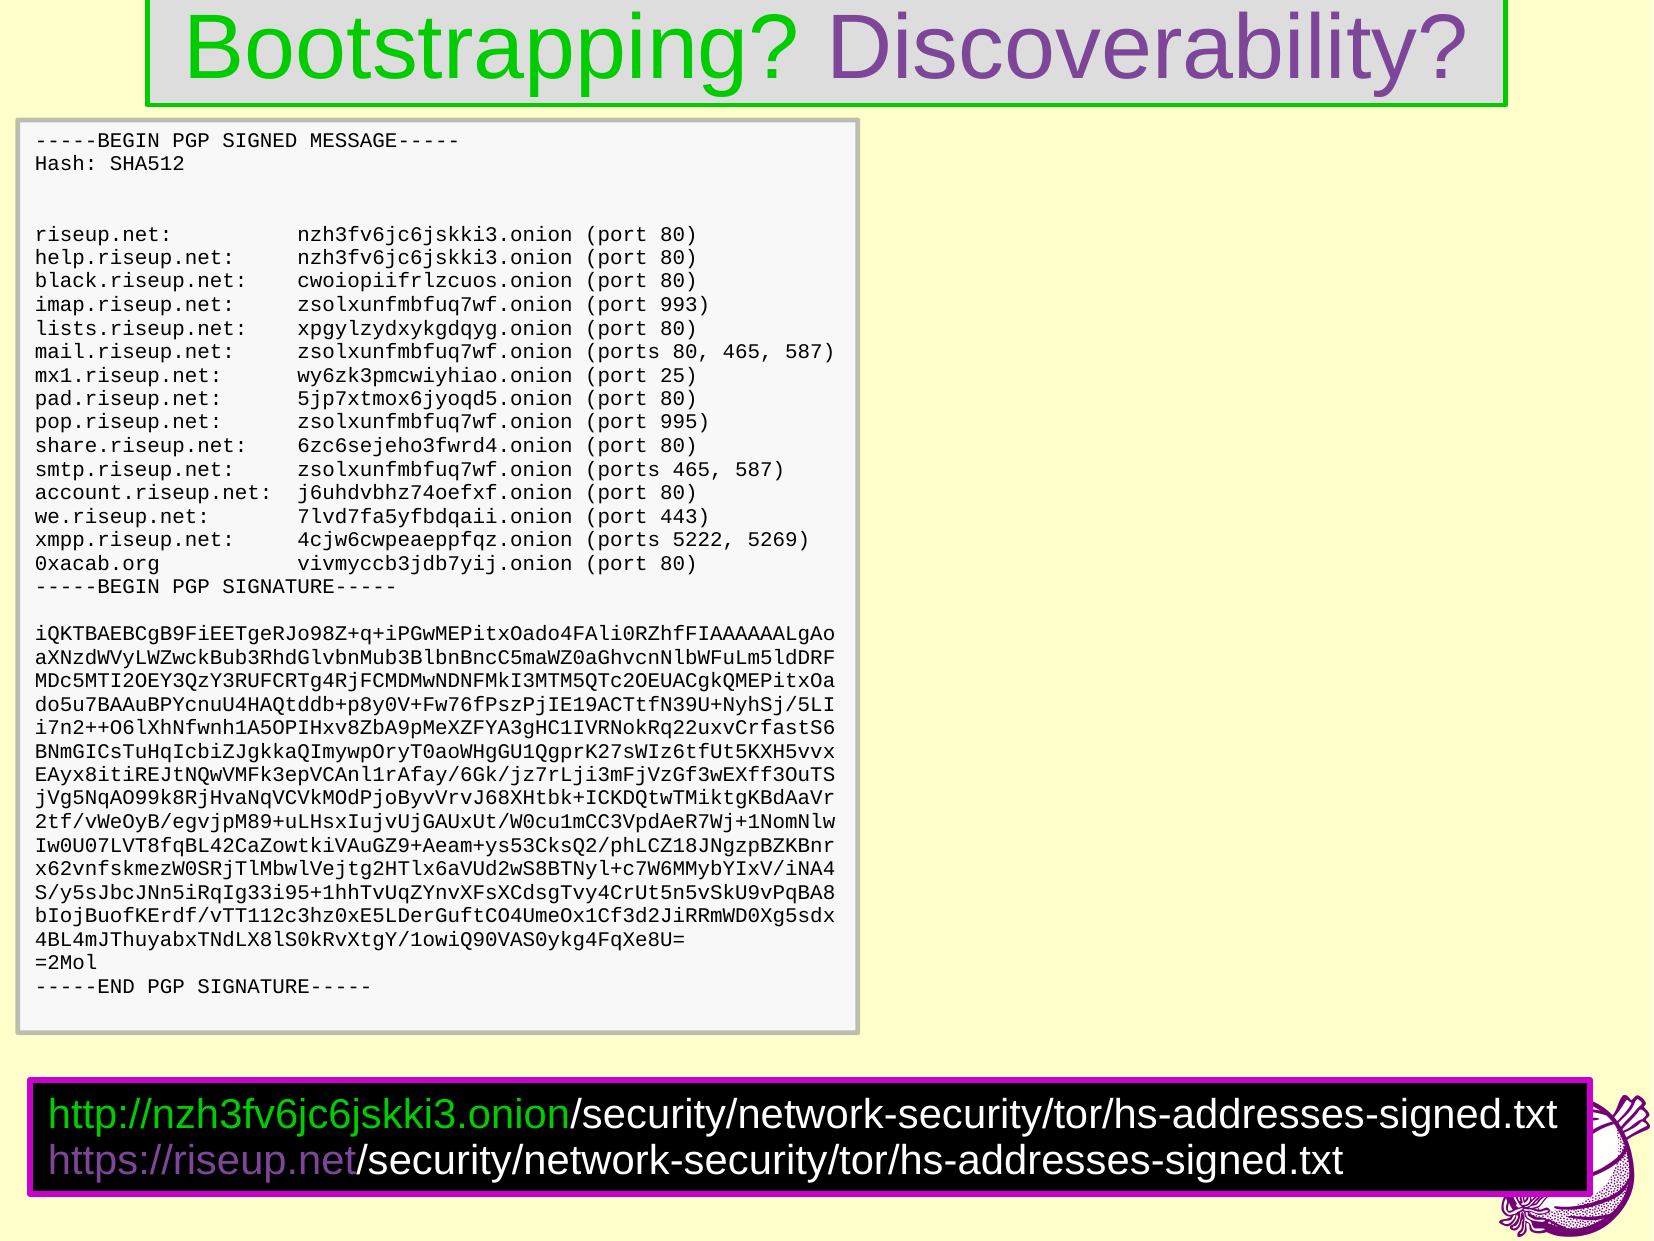

# Bootstrapping? Discoverability?
-----BEGIN PGP SIGNED MESSAGE-----
Hash: SHA512
riseup.net: nzh3fv6jc6jskki3.onion (port 80)
help.riseup.net: nzh3fv6jc6jskki3.onion (port 80)
black.riseup.net: cwoiopiifrlzcuos.onion (port 80)
imap.riseup.net: zsolxunfmbfuq7wf.onion (port 993)
lists.riseup.net: xpgylzydxykgdqyg.onion (port 80)
mail.riseup.net: zsolxunfmbfuq7wf.onion (ports 80, 465, 587)
mx1.riseup.net: wy6zk3pmcwiyhiao.onion (port 25)
pad.riseup.net: 5jp7xtmox6jyoqd5.onion (port 80)
pop.riseup.net: zsolxunfmbfuq7wf.onion (port 995)
share.riseup.net: 6zc6sejeho3fwrd4.onion (port 80)
smtp.riseup.net: zsolxunfmbfuq7wf.onion (ports 465, 587)
account.riseup.net: j6uhdvbhz74oefxf.onion (port 80)
we.riseup.net: 7lvd7fa5yfbdqaii.onion (port 443)
xmpp.riseup.net: 4cjw6cwpeaeppfqz.onion (ports 5222, 5269)
0xacab.org vivmyccb3jdb7yij.onion (port 80)
-----BEGIN PGP SIGNATURE-----
iQKTBAEBCgB9FiEETgeRJo98Z+q+iPGwMEPitxOado4FAli0RZhfFIAAAAAALgAo
aXNzdWVyLWZwckBub3RhdGlvbnMub3BlbnBncC5maWZ0aGhvcnNlbWFuLm5ldDRF
MDc5MTI2OEY3QzY3RUFCRTg4RjFCMDMwNDNFMkI3MTM5QTc2OEUACgkQMEPitxOa
do5u7BAAuBPYcnuU4HAQtddb+p8y0V+Fw76fPszPjIE19ACTtfN39U+NyhSj/5LI
i7n2++O6lXhNfwnh1A5OPIHxv8ZbA9pMeXZFYA3gHC1IVRNokRq22uxvCrfastS6
BNmGICsTuHqIcbiZJgkkaQImywpOryT0aoWHgGU1QgprK27sWIz6tfUt5KXH5vvx
EAyx8itiREJtNQwVMFk3epVCAnl1rAfay/6Gk/jz7rLji3mFjVzGf3wEXff3OuTS
jVg5NqAO99k8RjHvaNqVCVkMOdPjoByvVrvJ68XHtbk+ICKDQtwTMiktgKBdAaVr
2tf/vWeOyB/egvjpM89+uLHsxIujvUjGAUxUt/W0cu1mCC3VpdAeR7Wj+1NomNlw
Iw0U07LVT8fqBL42CaZowtkiVAuGZ9+Aeam+ys53CksQ2/phLCZ18JNgzpBZKBnr
x62vnfskmezW0SRjTlMbwlVejtg2HTlx6aVUd2wS8BTNyl+c7W6MMybYIxV/iNA4
S/y5sJbcJNn5iRqIg33i95+1hhTvUqZYnvXFsXCdsgTvy4CrUt5n5vSkU9vPqBA8
bIojBuofKErdf/vTT112c3hz0xE5LDerGuftCO4UmeOx1Cf3d2JiRRmWD0Xg5sdx
4BL4mJThuyabxTNdLX8lS0kRvXtgY/1owiQ90VAS0ykg4FqXe8U=
=2Mol
-----END PGP SIGNATURE-----
http://nzh3fv6jc6jskki3.onion/security/network-security/tor/hs-addresses-signed.txt
https://riseup.net/security/network-security/tor/hs-addresses-signed.txt